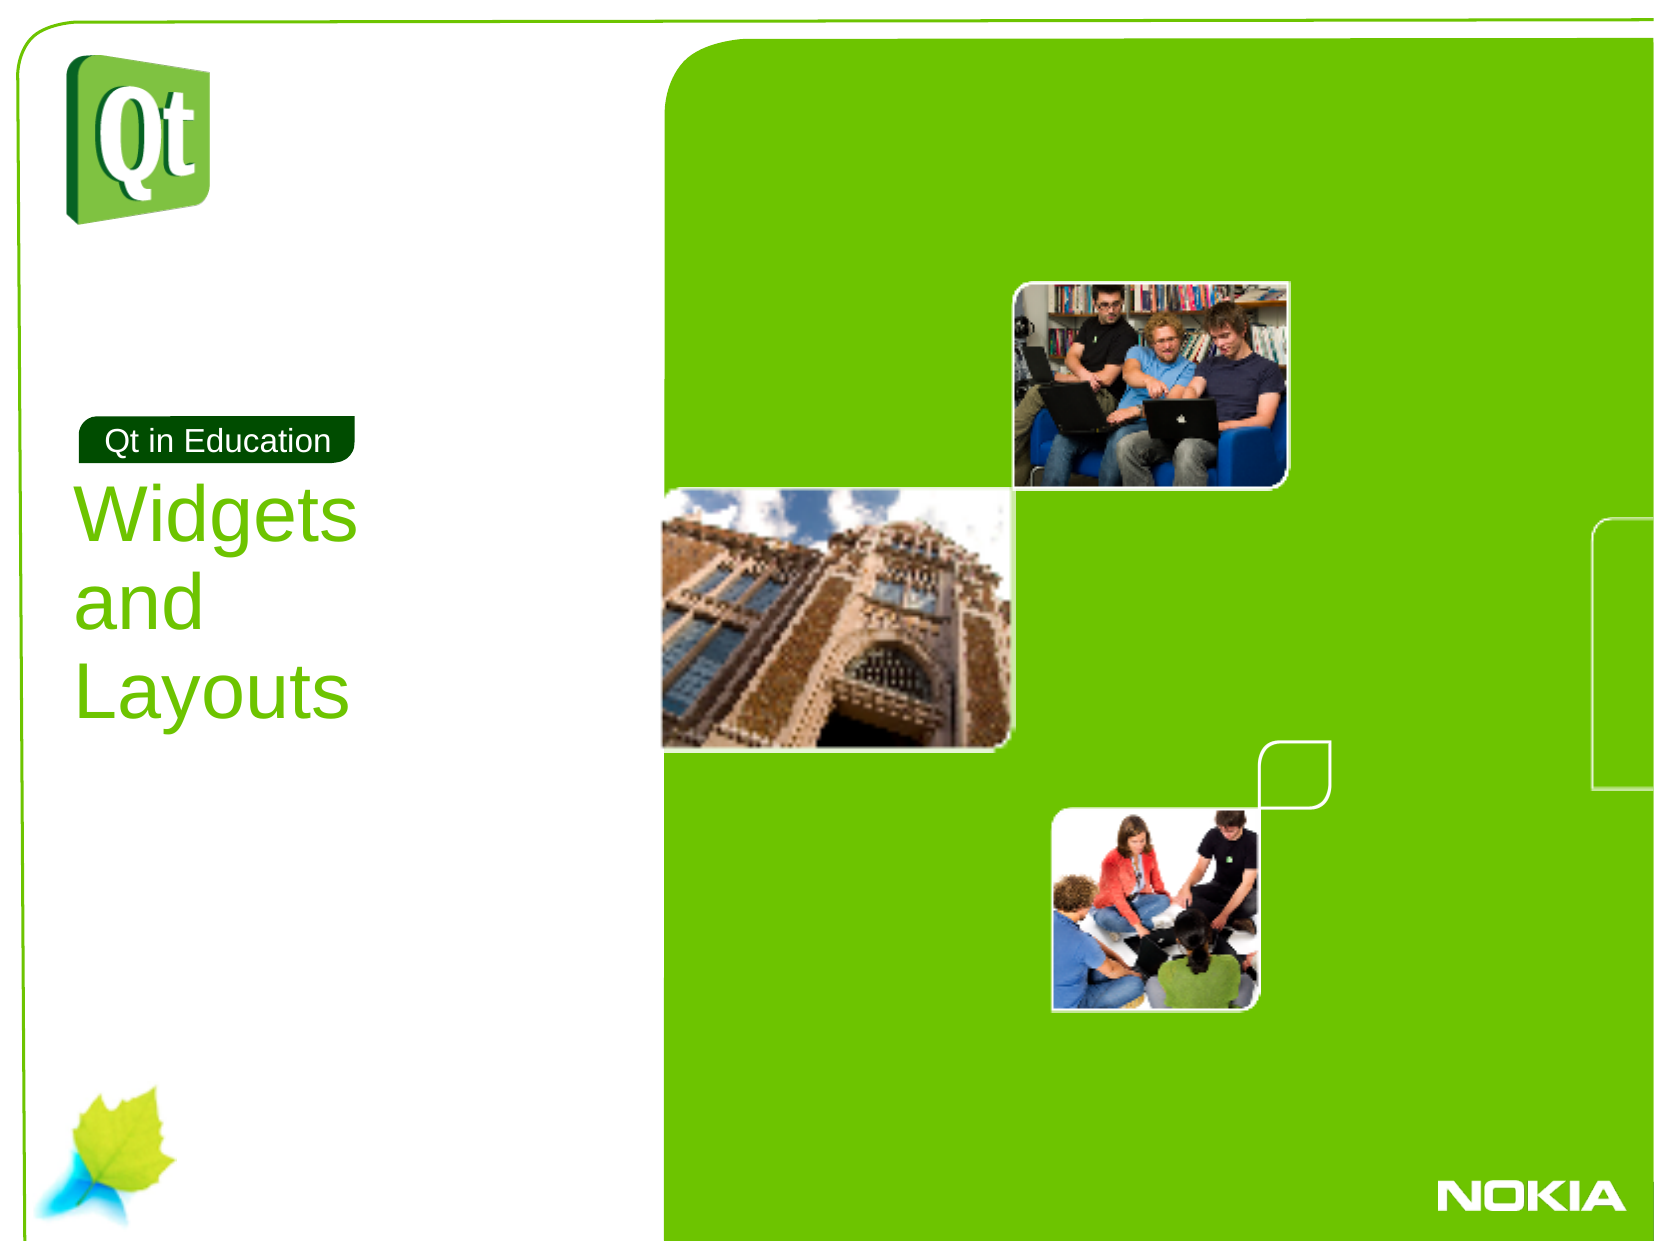

#
.
Qt in Education
Widgets
and
Layouts